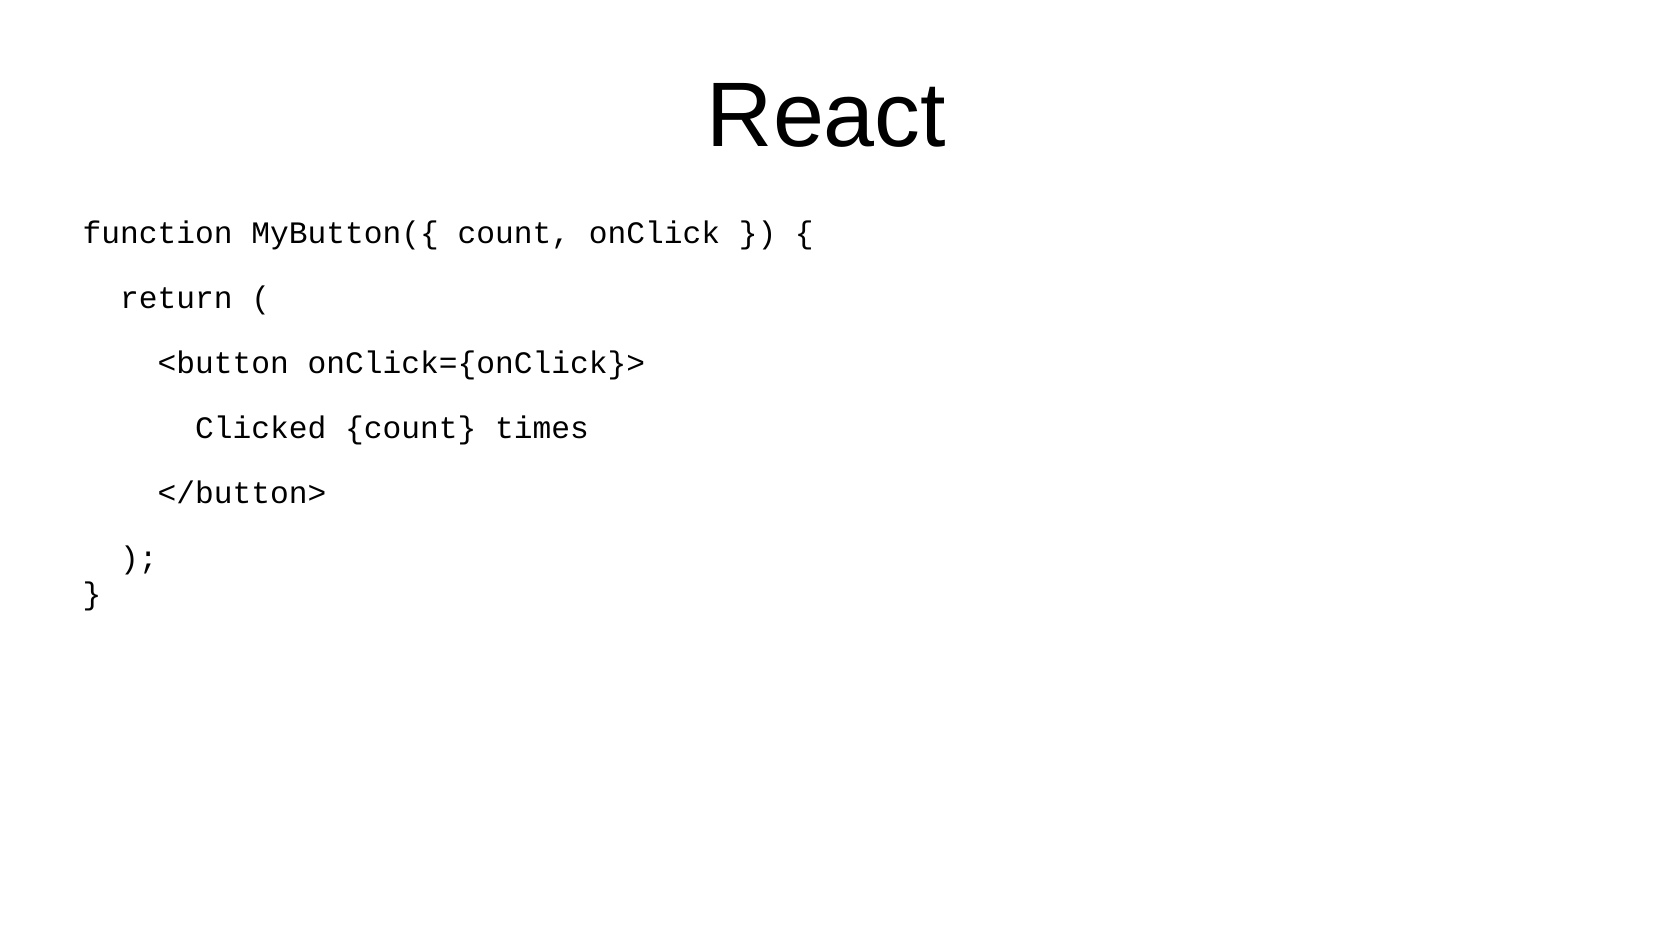

# React
function MyButton({ count, onClick }) {
 return (
 <button onClick={onClick}>
 Clicked {count} times
 </button>
 );
}